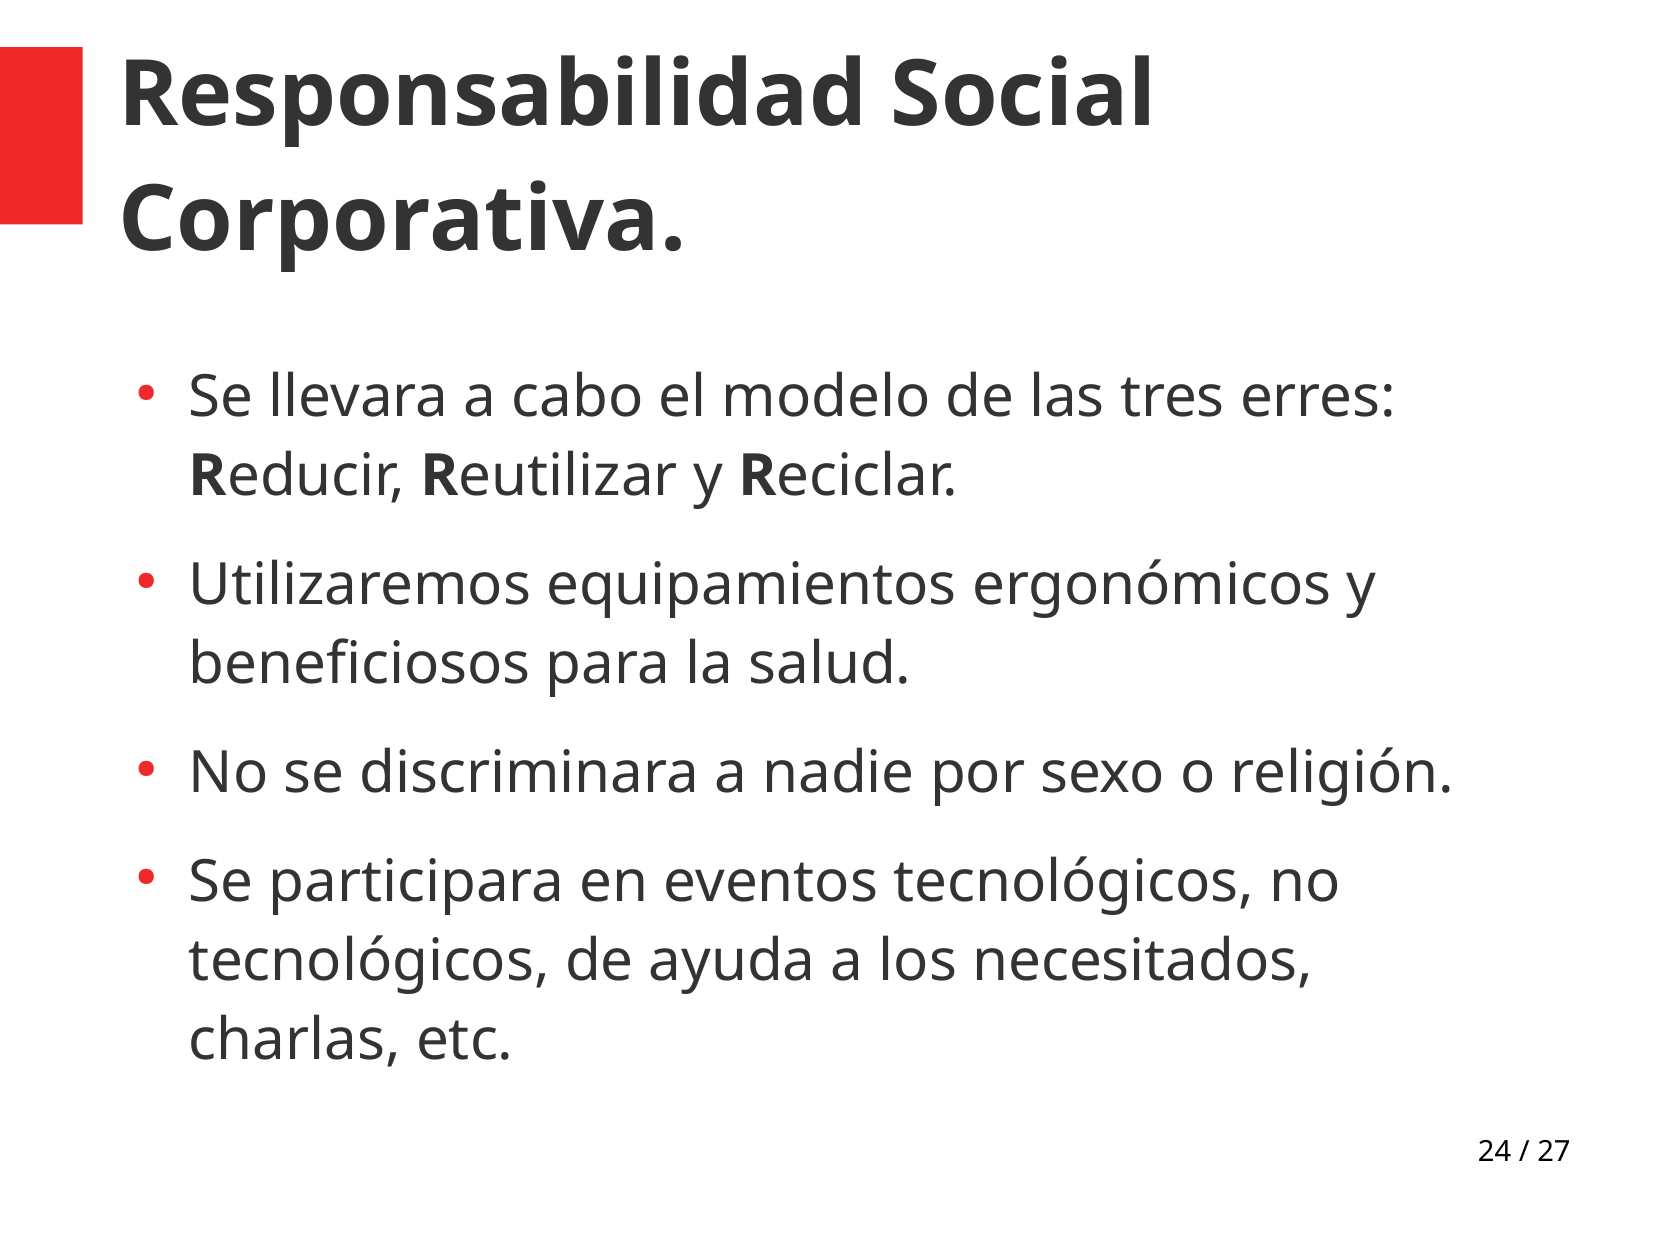

# Responsabilidad Social Corporativa.
Se llevara a cabo el modelo de las tres erres: Reducir, Reutilizar y Reciclar.
Utilizaremos equipamientos ergonómicos y beneficiosos para la salud.
No se discriminara a nadie por sexo o religión.
Se participara en eventos tecnológicos, no tecnológicos, de ayuda a los necesitados, charlas, etc.
24